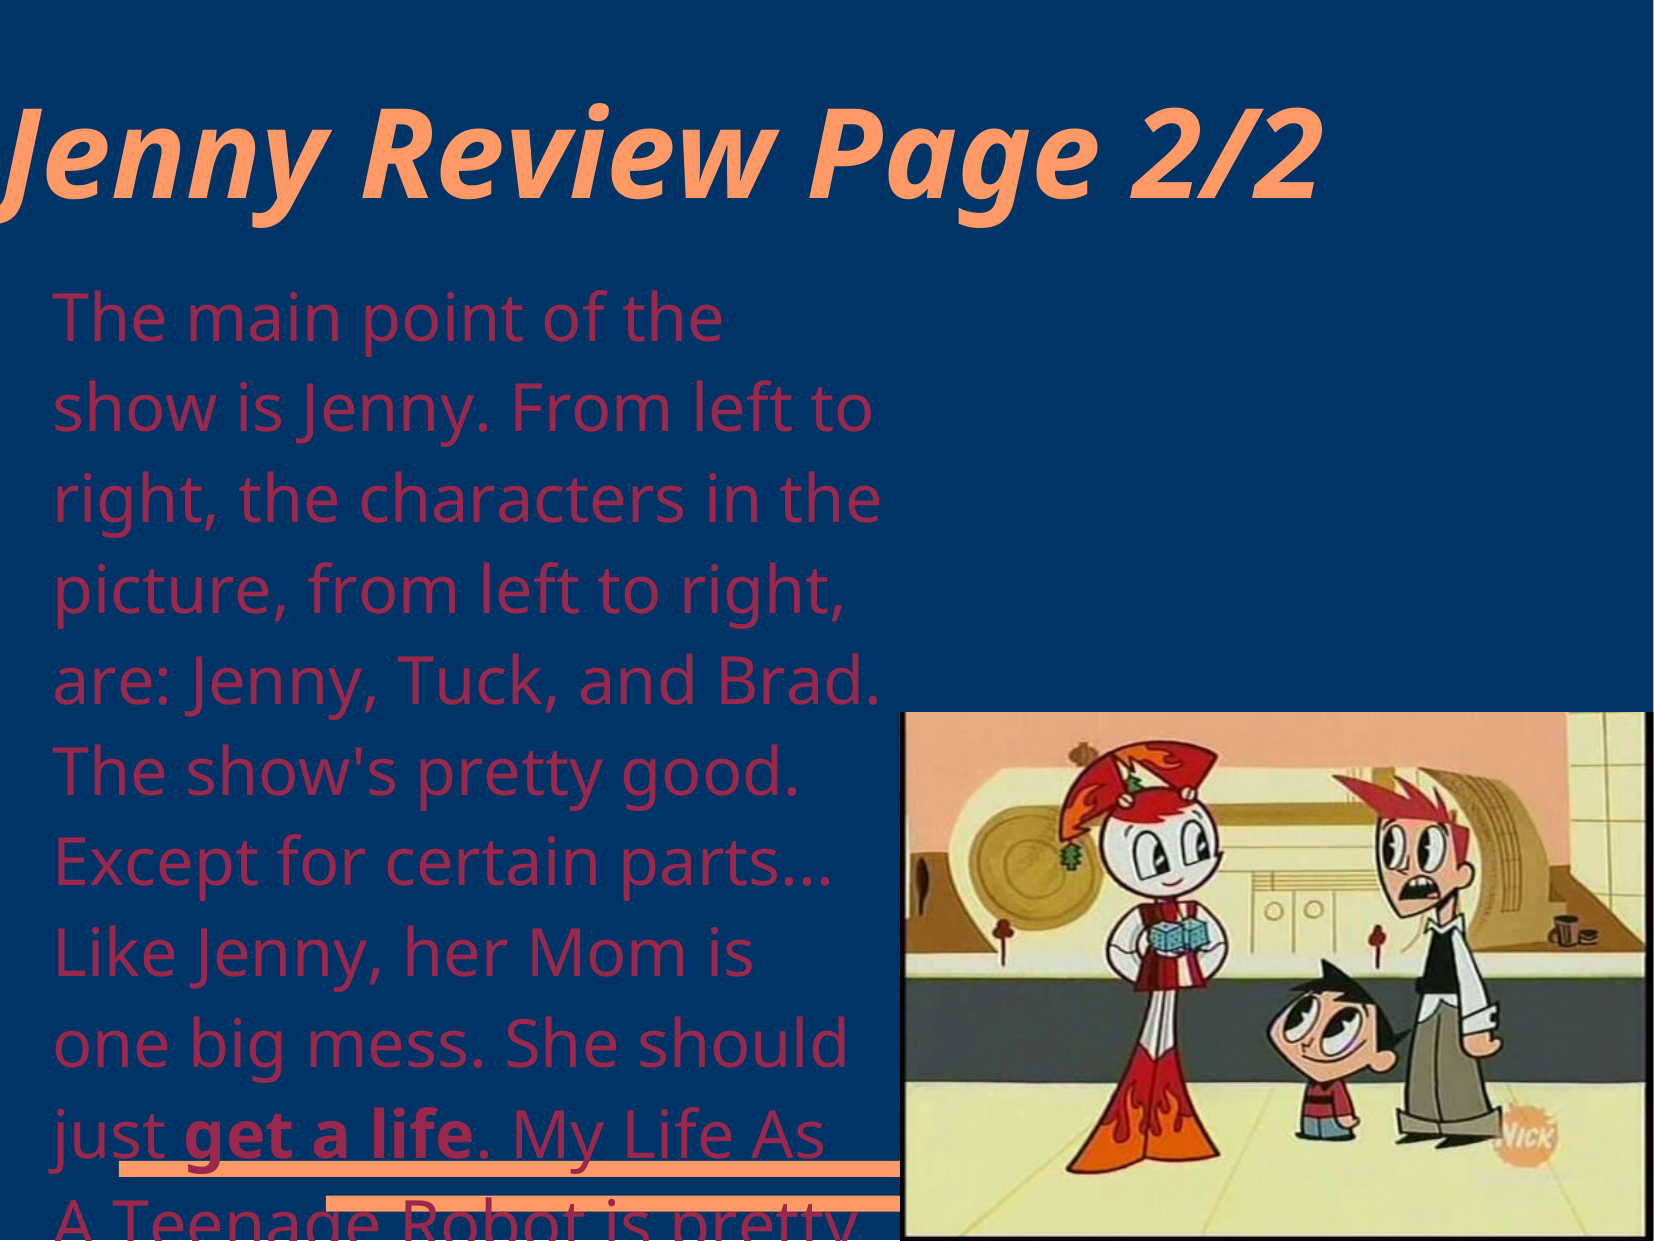

# Jenny Review Page 2/2
The main point of the show is Jenny. From left to right, the characters in the picture, from left to right, are: Jenny, Tuck, and Brad. The show's pretty good. Except for certain parts... Like Jenny, her Mom is one big mess. She should just get a life. My Life As A Teenage Robot is pretty good... Please wait to see the results, that is, if you dare!